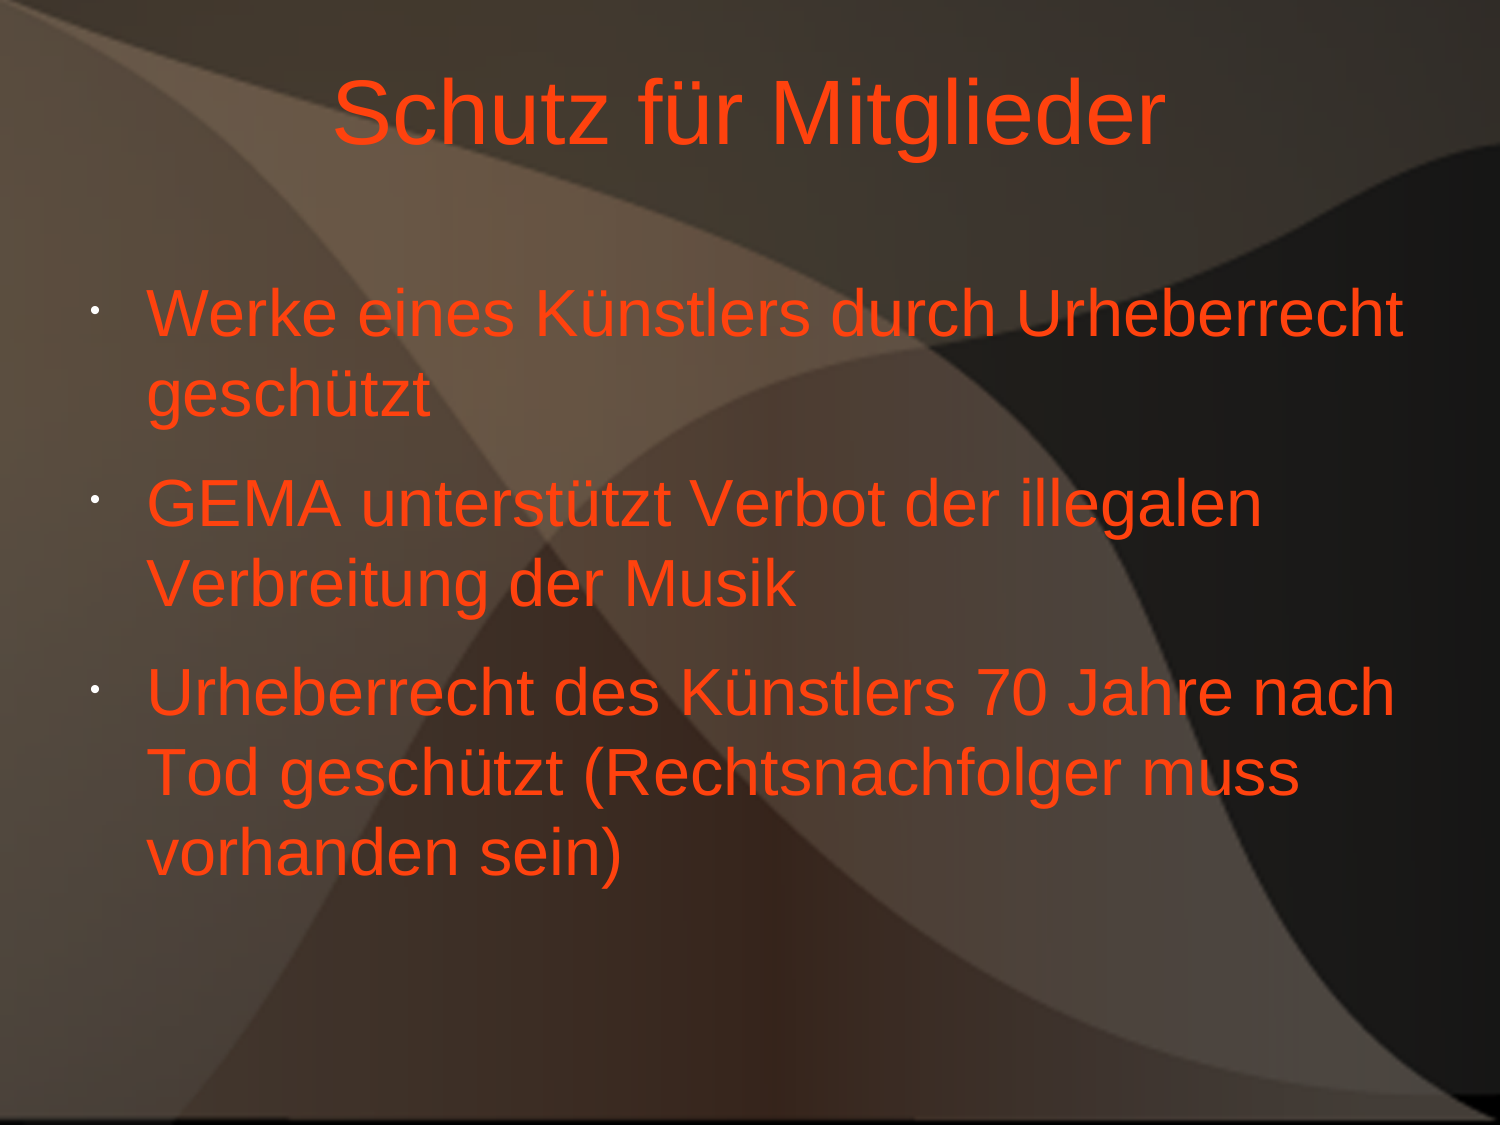

# Schutz für Mitglieder
Werke eines Künstlers durch Urheberrecht geschützt
GEMA unterstützt Verbot der illegalen Verbreitung der Musik
Urheberrecht des Künstlers 70 Jahre nach Tod geschützt (Rechtsnachfolger muss vorhanden sein)